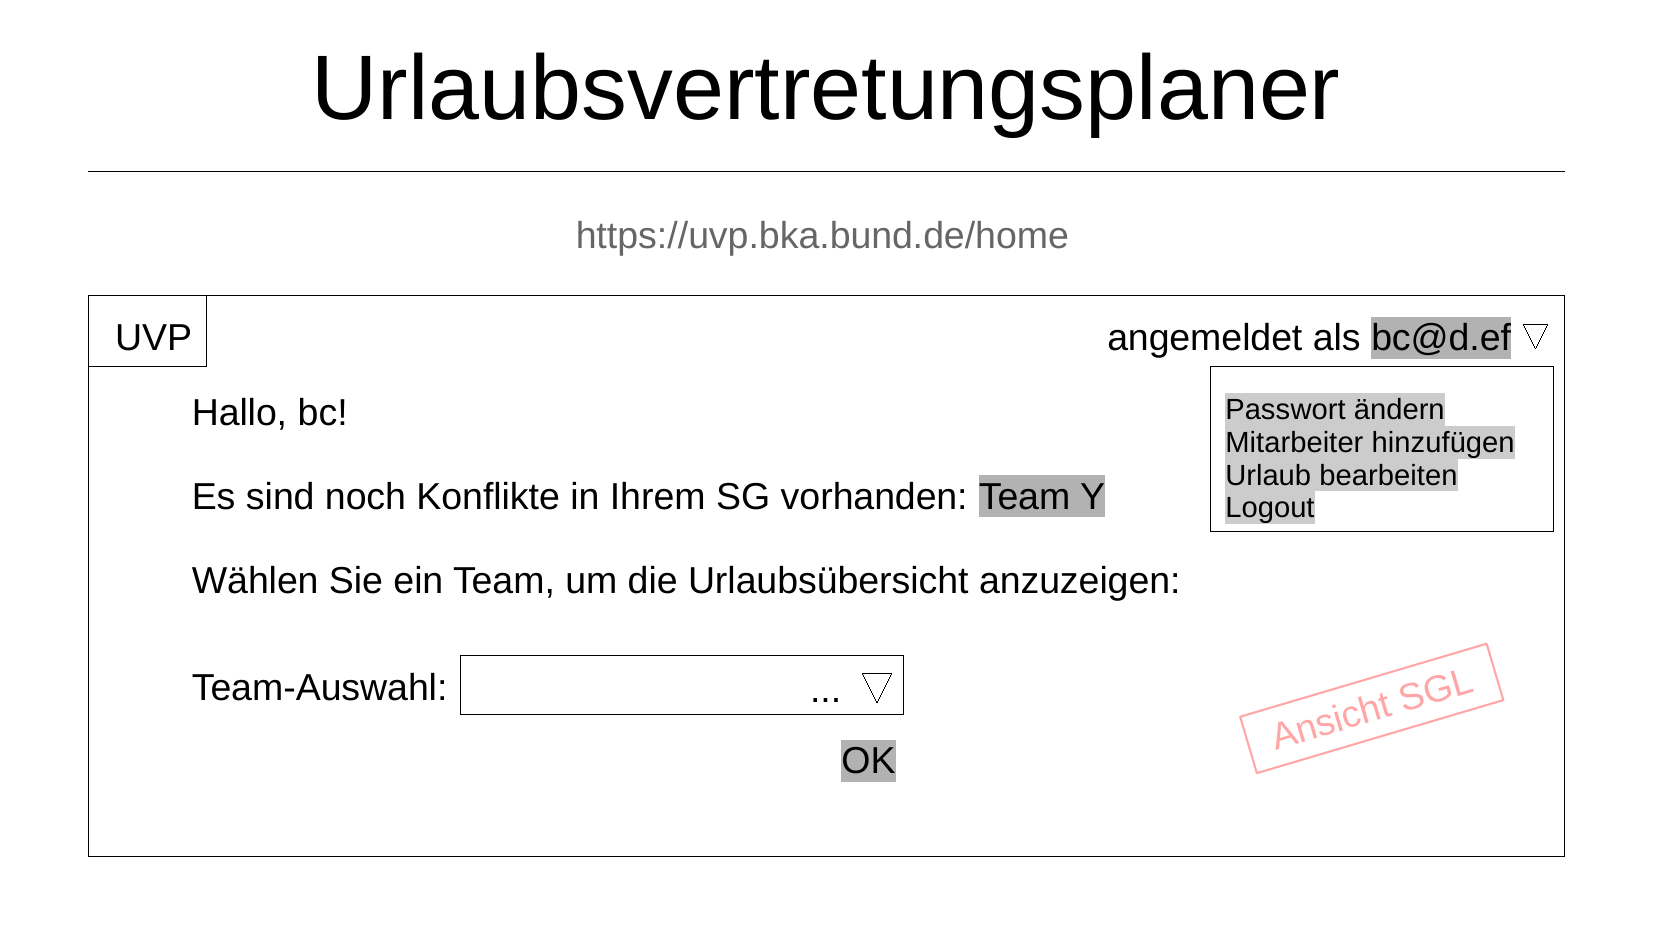

# Urlaubsvertretungsplaner
https://uvp.bka.bund.de/home
UVP
angemeldet als bc@d.ef
Passwort ändern
Mitarbeiter hinzufügen
Urlaub bearbeiten
Logout
Hallo, bc!
Es sind noch Konflikte in Ihrem SG vorhanden: Team Y
Wählen Sie ein Team, um die Urlaubsübersicht anzuzeigen:
Team-Auswahl:
...
Ansicht SGL
OK